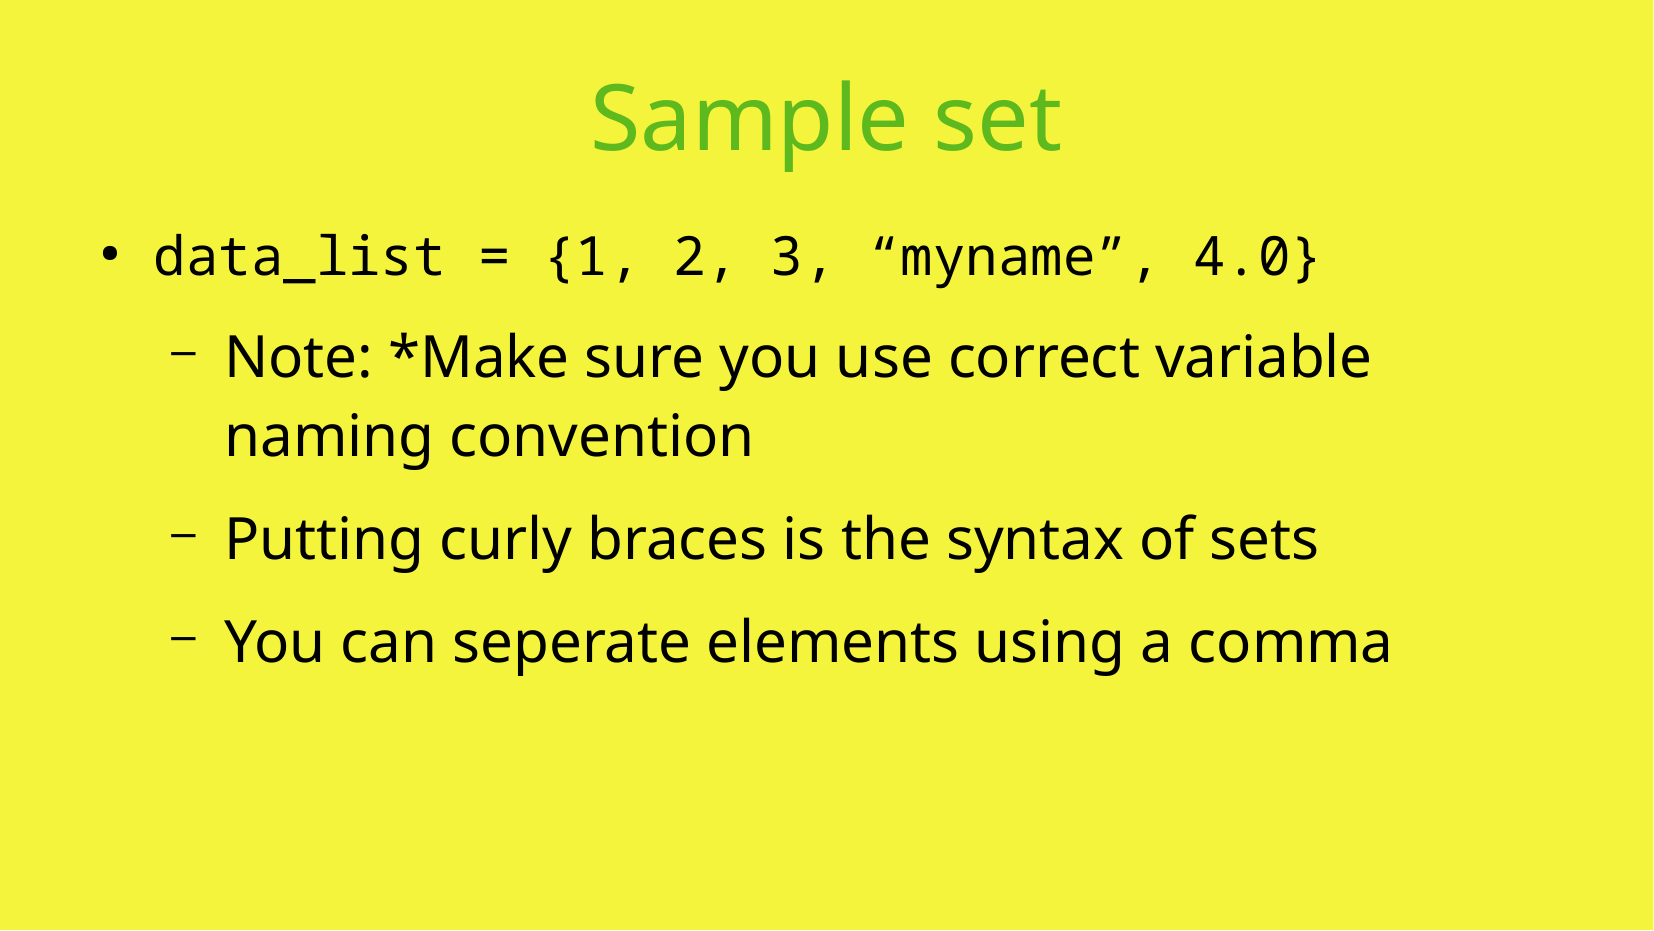

# Sample set
data_list = {1, 2, 3, “myname”, 4.0}
Note: *Make sure you use correct variable naming convention
Putting curly braces is the syntax of sets
You can seperate elements using a comma